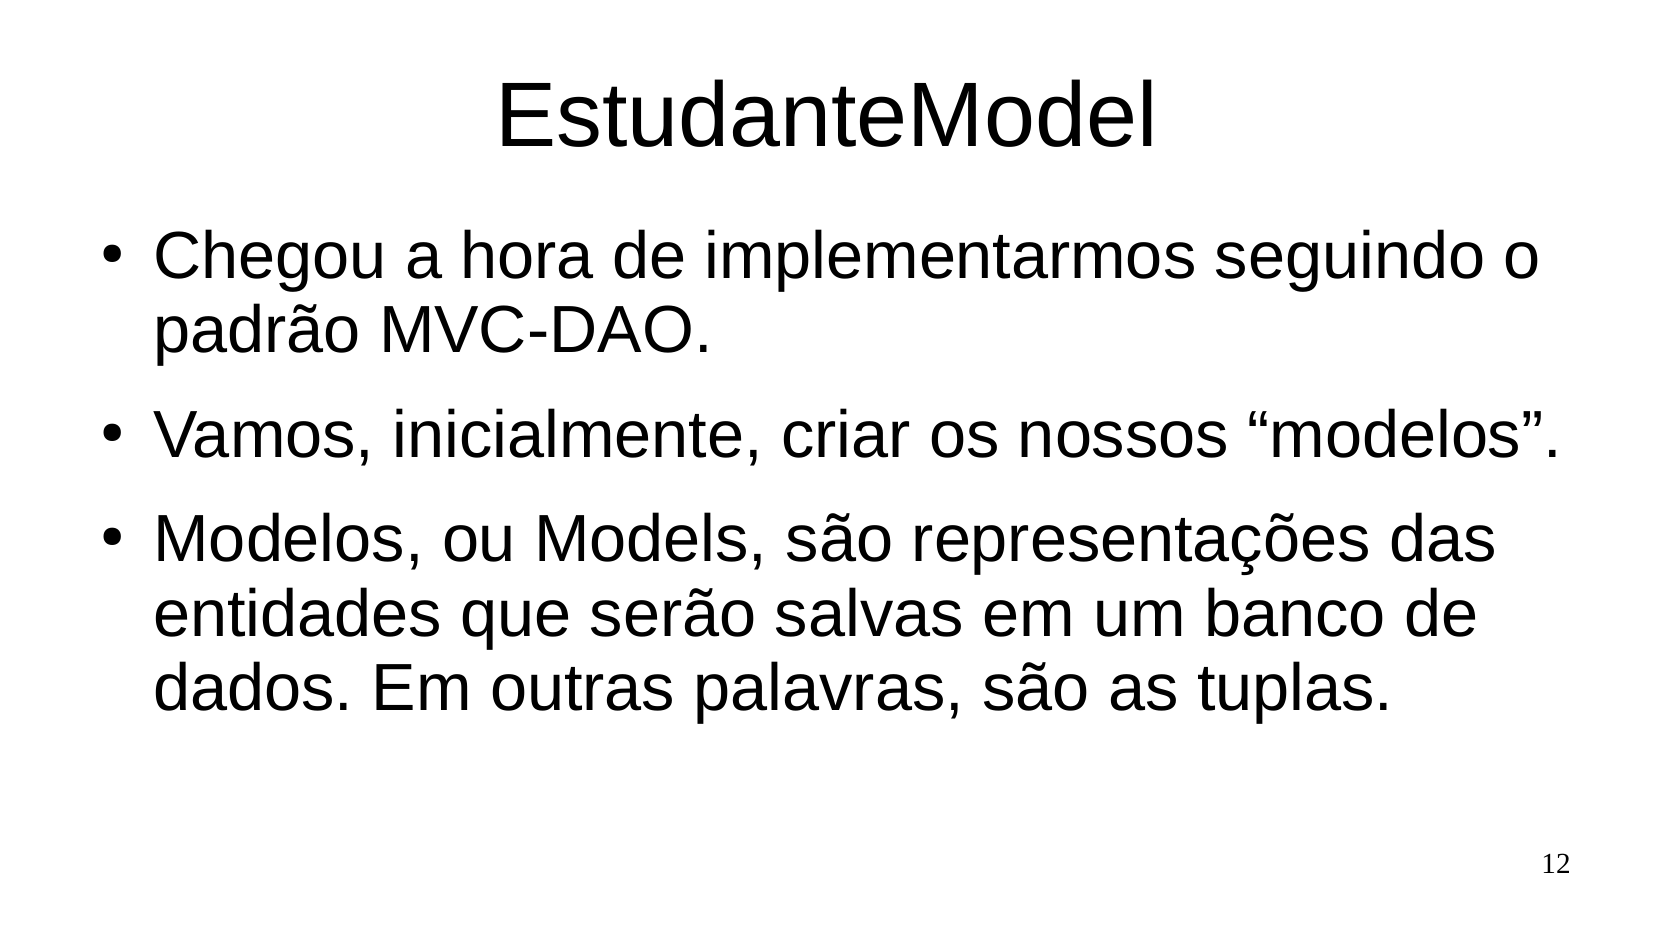

# EstudanteModel
Chegou a hora de implementarmos seguindo o padrão MVC-DAO.
Vamos, inicialmente, criar os nossos “modelos”.
Modelos, ou Models, são representações das entidades que serão salvas em um banco de dados. Em outras palavras, são as tuplas.
12